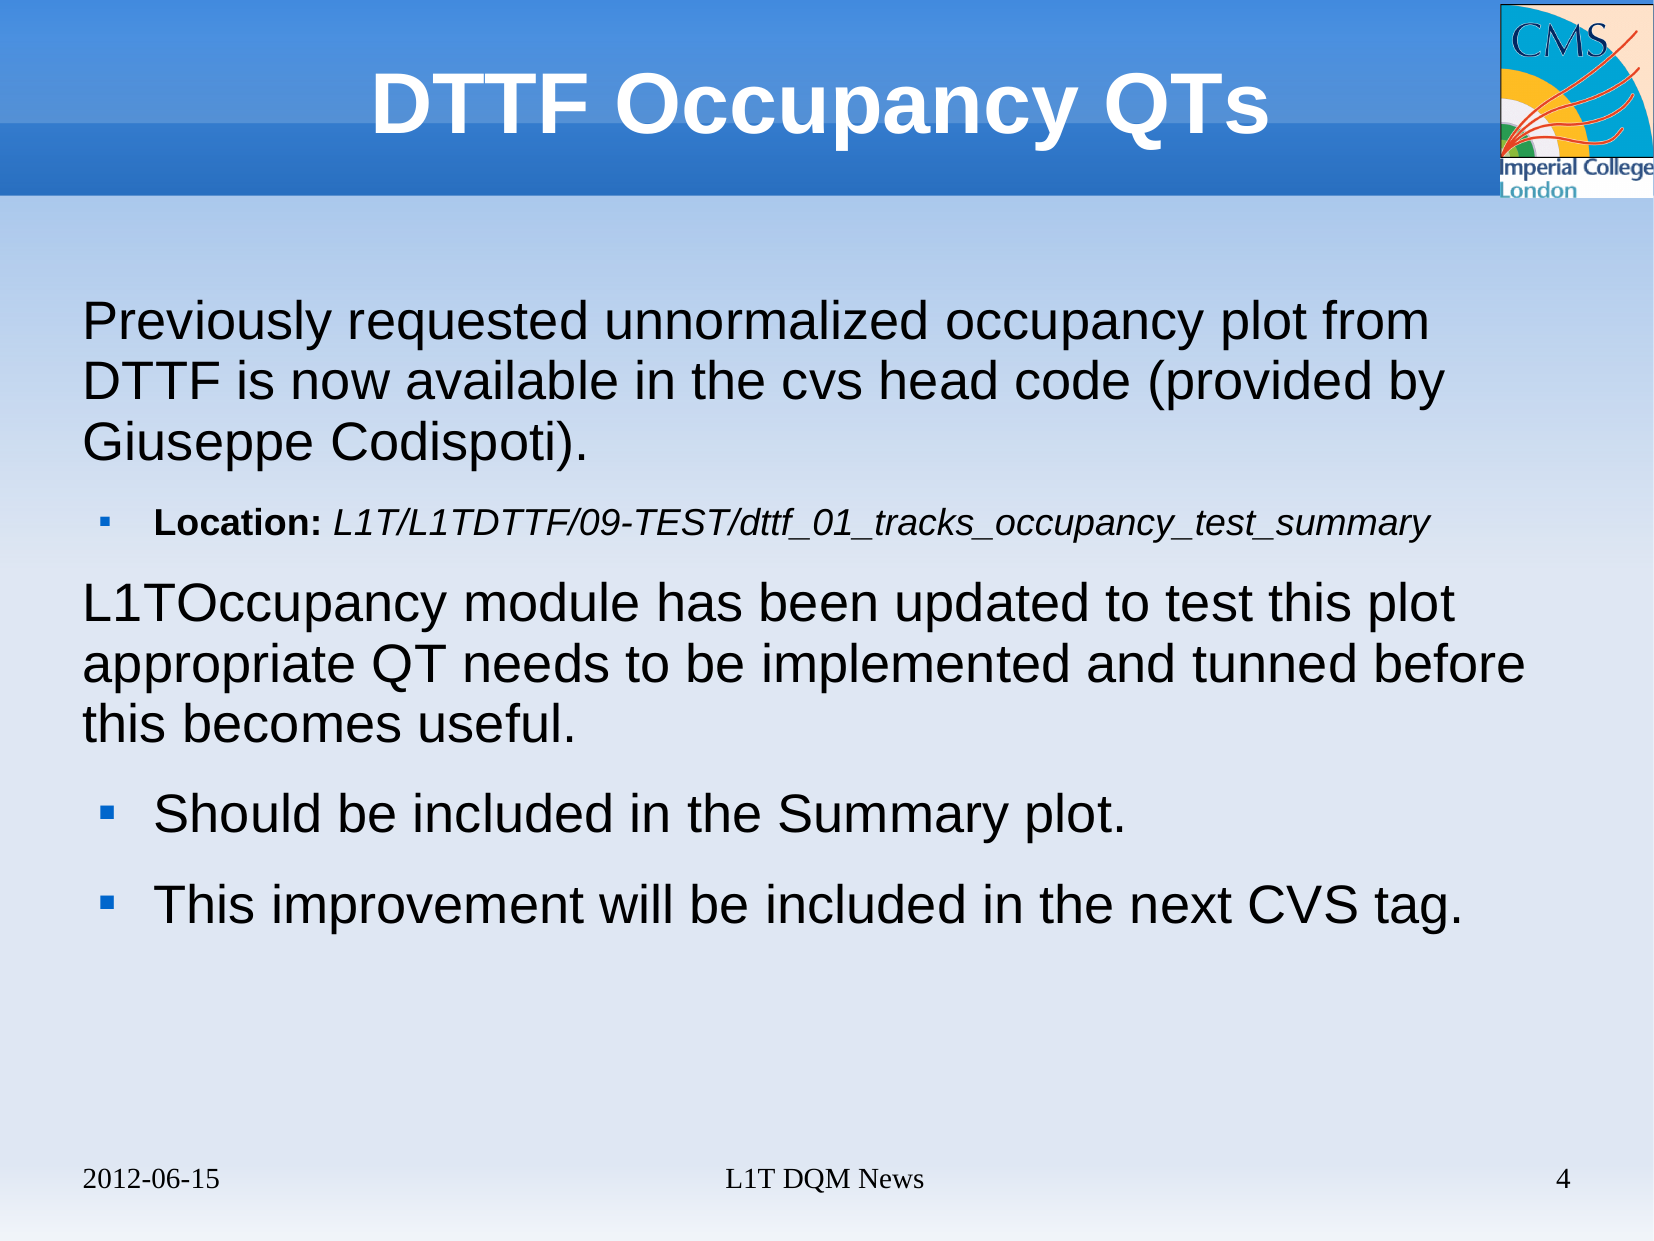

# DTTF Occupancy QTs
Previously requested unnormalized occupancy plot from DTTF is now available in the cvs head code (provided by Giuseppe Codispoti).
Location: L1T/L1TDTTF/09-TEST/dttf_01_tracks_occupancy_test_summary
L1TOccupancy module has been updated to test this plot appropriate QT needs to be implemented and tunned before this becomes useful.
Should be included in the Summary plot.
This improvement will be included in the next CVS tag.
2012-06-15
L1T DQM News
4